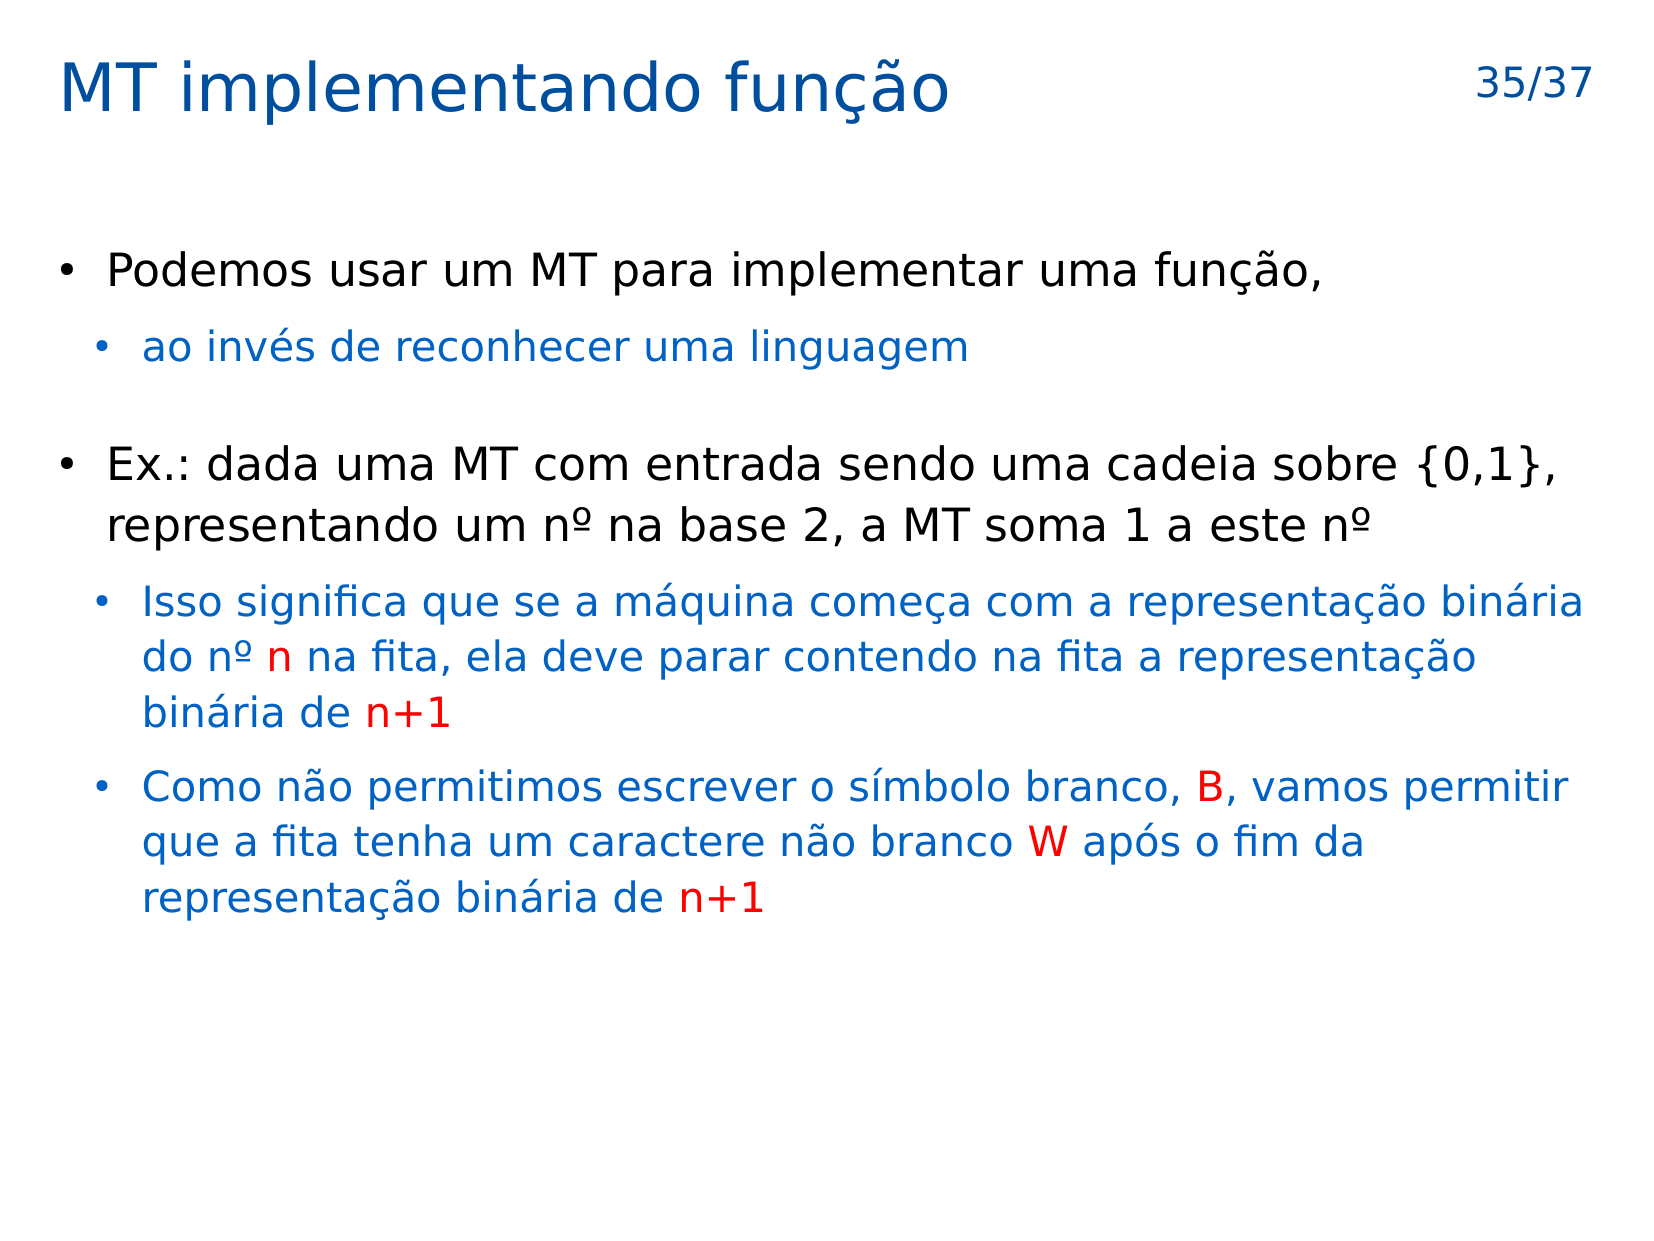

# MT implementando função
35
Podemos usar um MT para implementar uma função,
ao invés de reconhecer uma linguagem
Ex.: dada uma MT com entrada sendo uma cadeia sobre {0,1}, representando um nº na base 2, a MT soma 1 a este nº
Isso significa que se a máquina começa com a representação binária do nº n na fita, ela deve parar contendo na fita a representação binária de n+1
Como não permitimos escrever o símbolo branco, B, vamos permitir que a fita tenha um caractere não branco W após o fim da representação binária de n+1